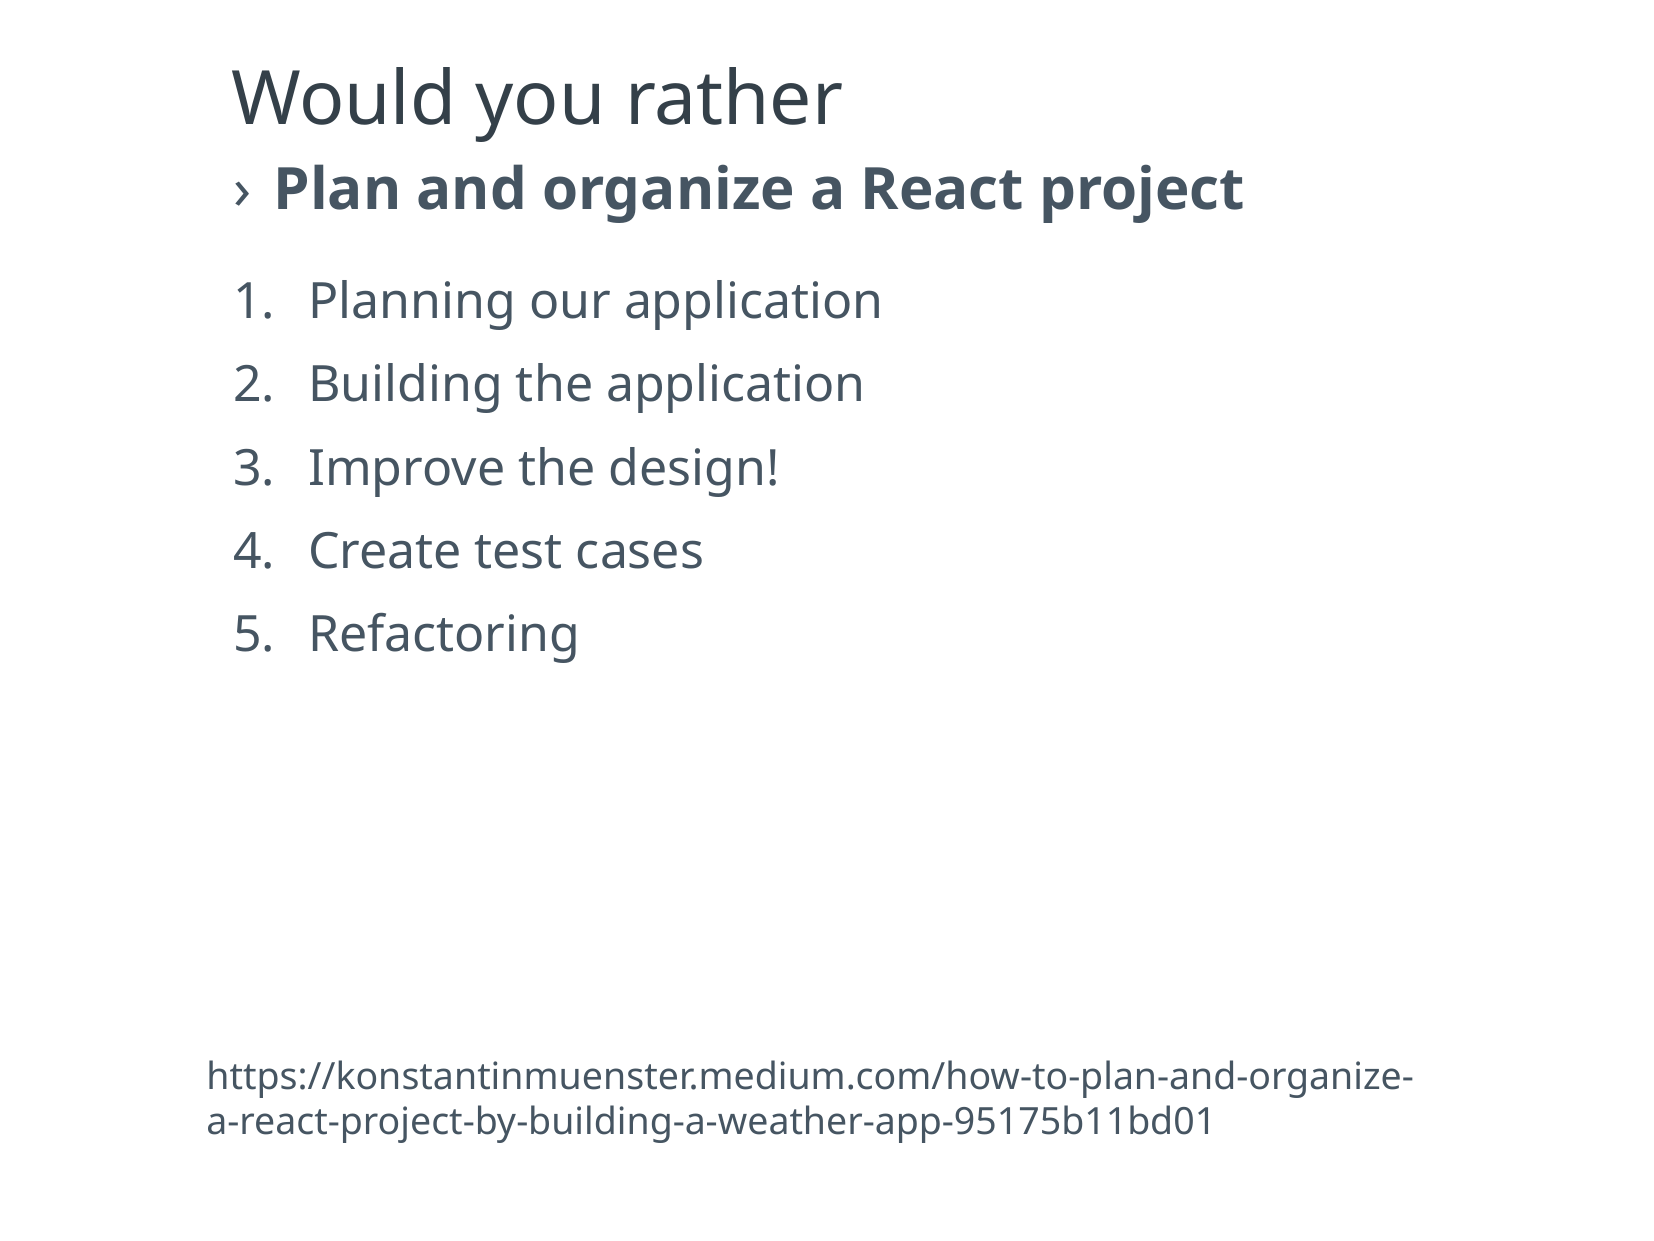

# Would you rather
Plan and organize a React project
Planning our application
Building the application
Improve the design!
Create test cases
Refactoring
https://konstantinmuenster.medium.com/how-to-plan-and-organize-a-react-project-by-building-a-weather-app-95175b11bd01